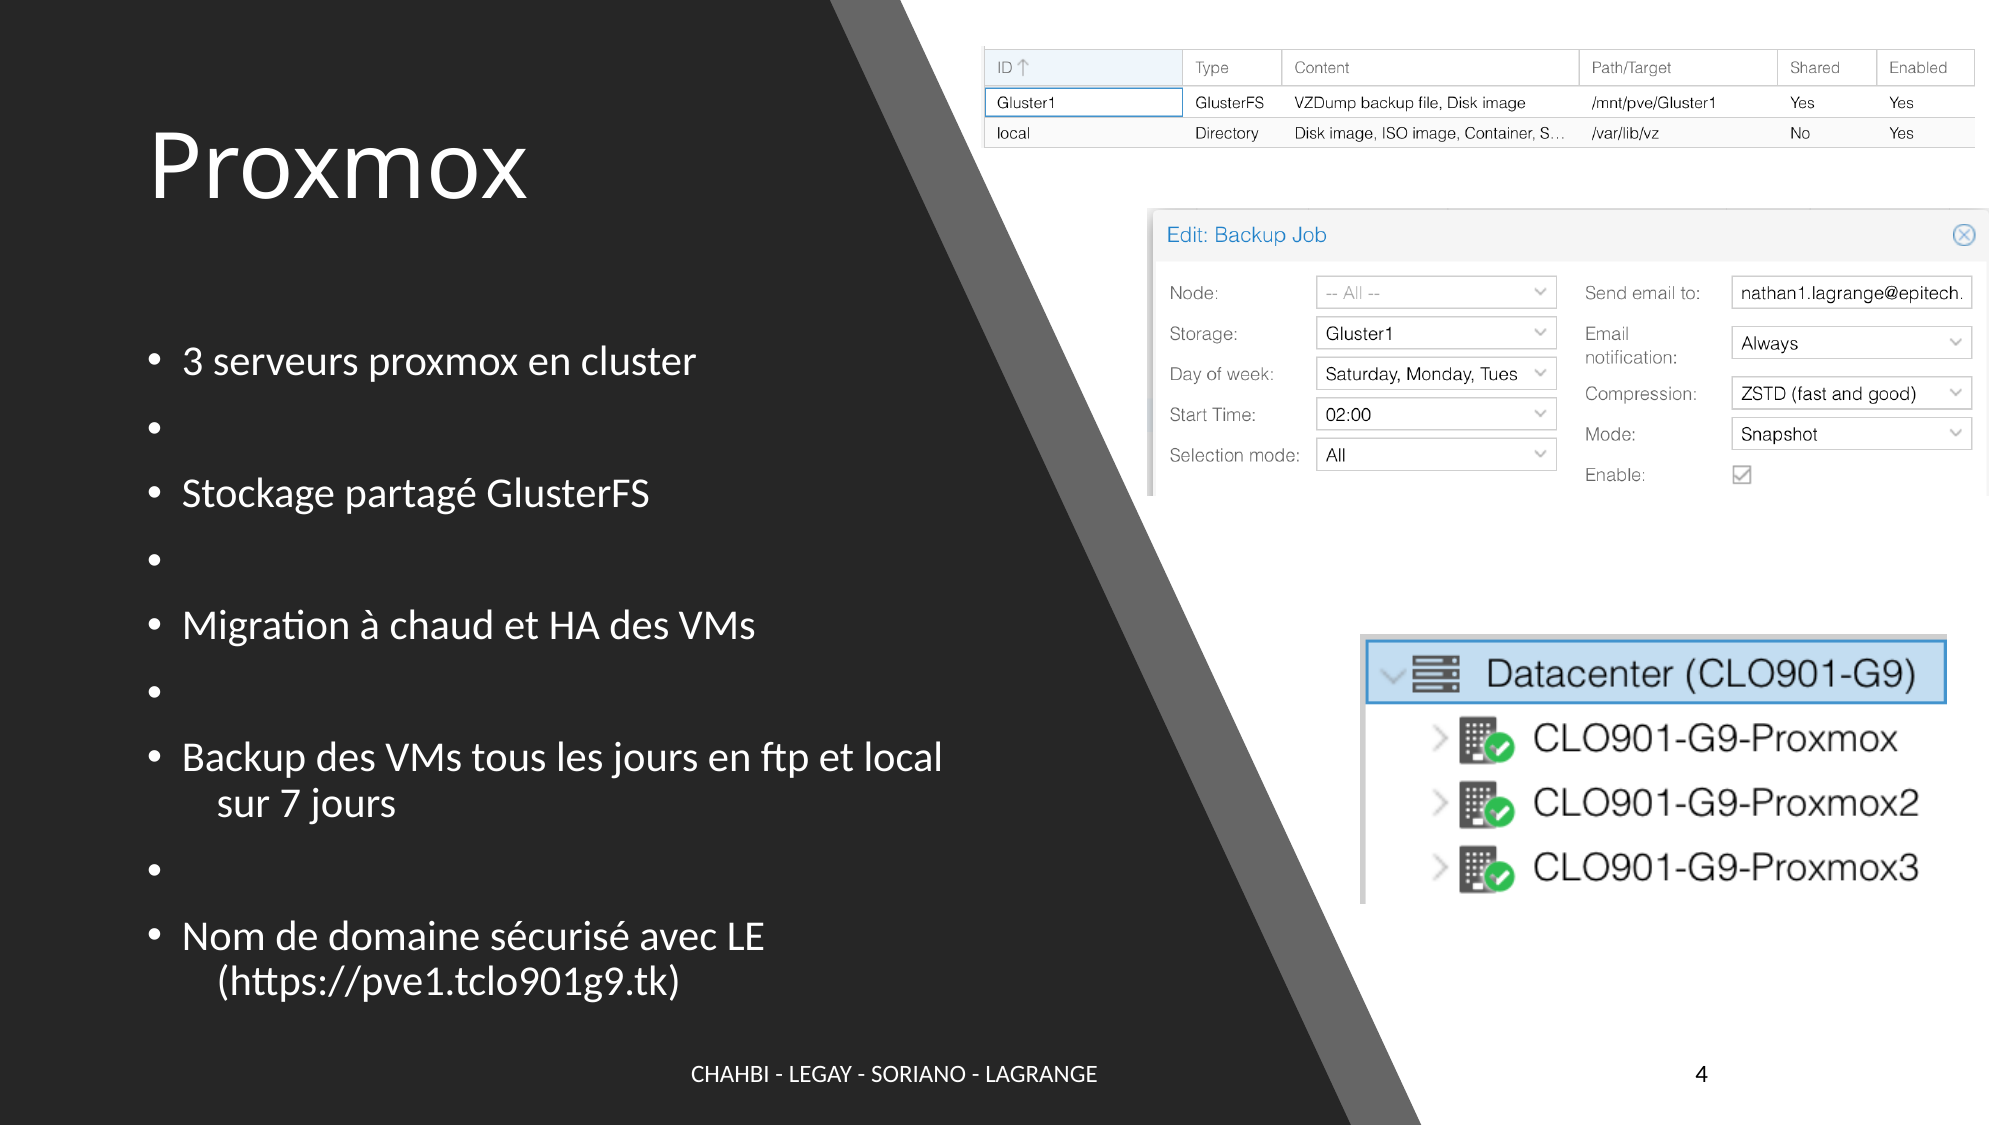

# Proxmox
3 serveurs proxmox en cluster
Stockage partagé GlusterFS
Migration à chaud et HA des VMs
Backup des VMs tous les jours en ftp et local sur 7 jours
Nom de domaine sécurisé avec LE (https://pve1.tclo901g9.tk)
CHAHBI - LEGAY - SORIANO - LAGRANGE